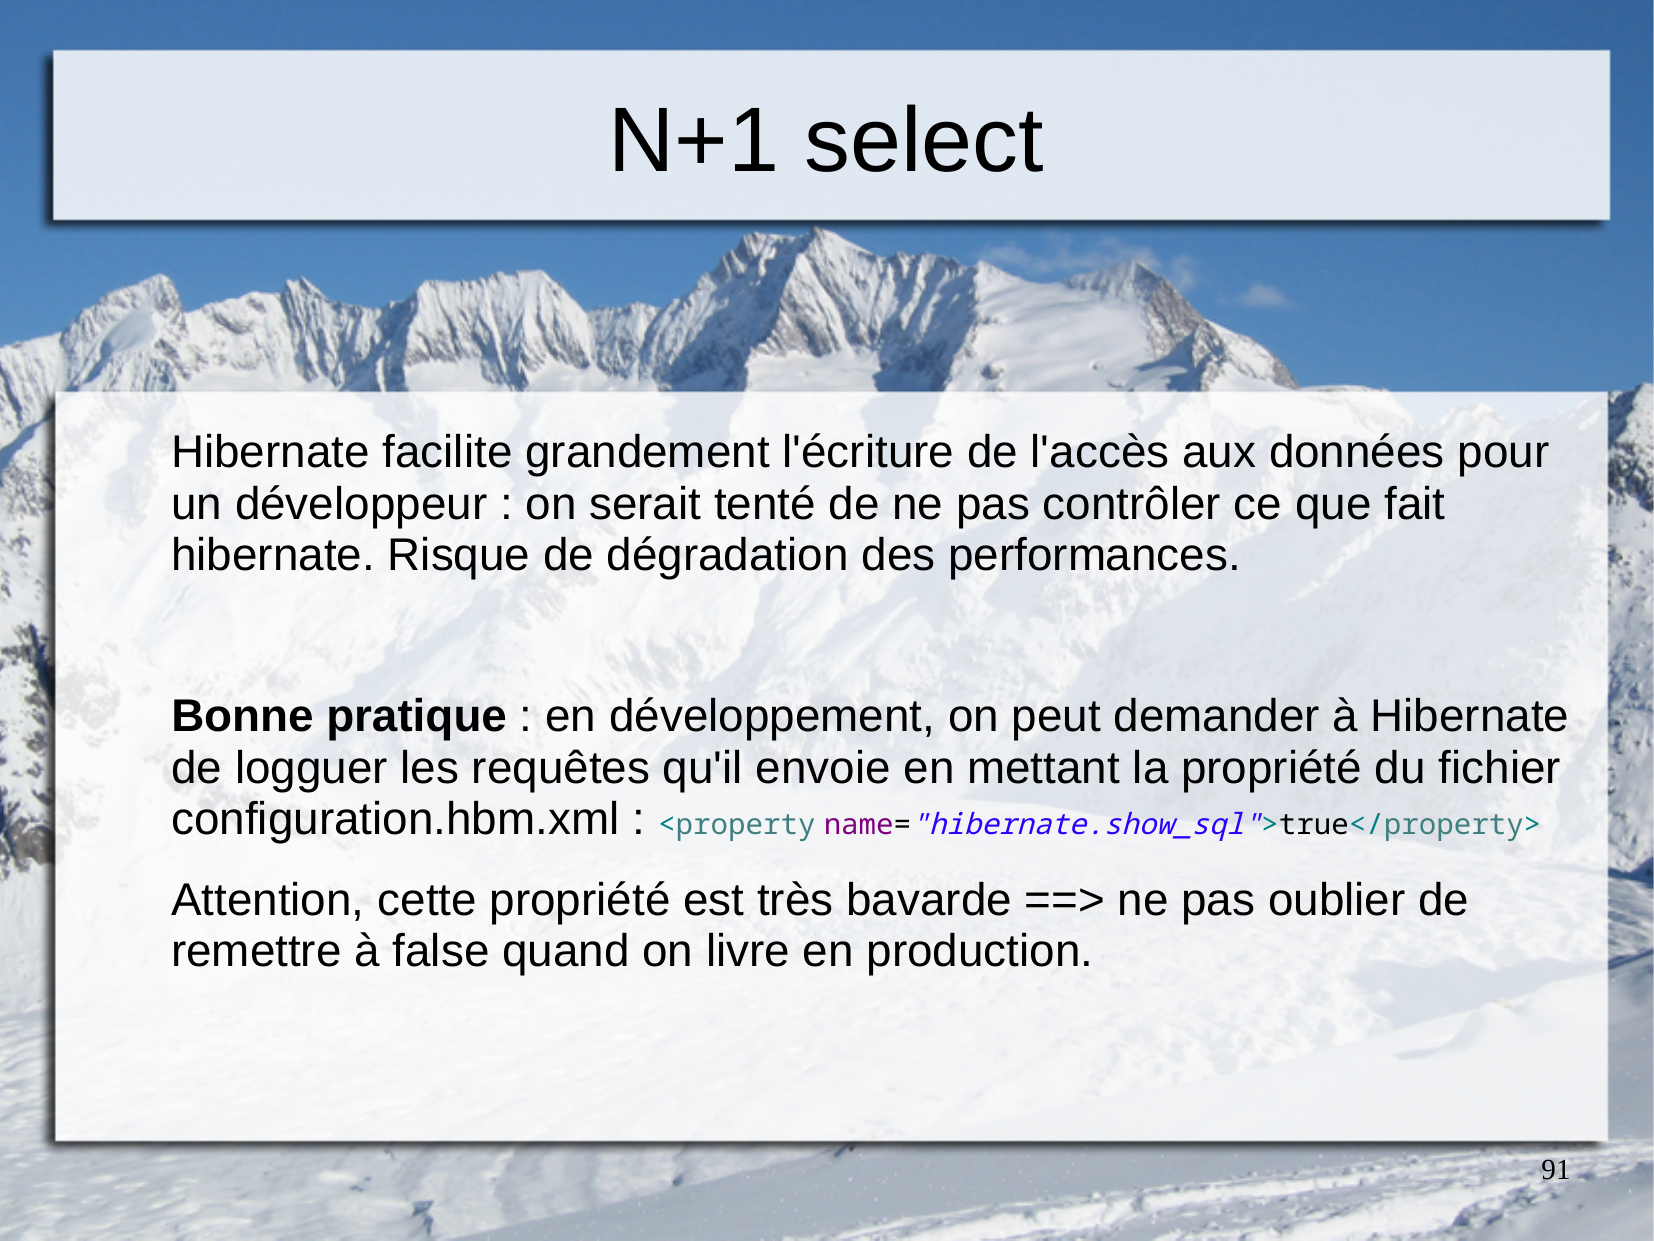

# N+1 select
Hibernate facilite grandement l'écriture de l'accès aux données pour un développeur : on serait tenté de ne pas contrôler ce que fait hibernate. Risque de dégradation des performances.
Bonne pratique : en développement, on peut demander à Hibernate de logguer les requêtes qu'il envoie en mettant la propriété du fichier configuration.hbm.xml : <property name="hibernate.show_sql">true</property>
Attention, cette propriété est très bavarde ==> ne pas oublier de remettre à false quand on livre en production.
91